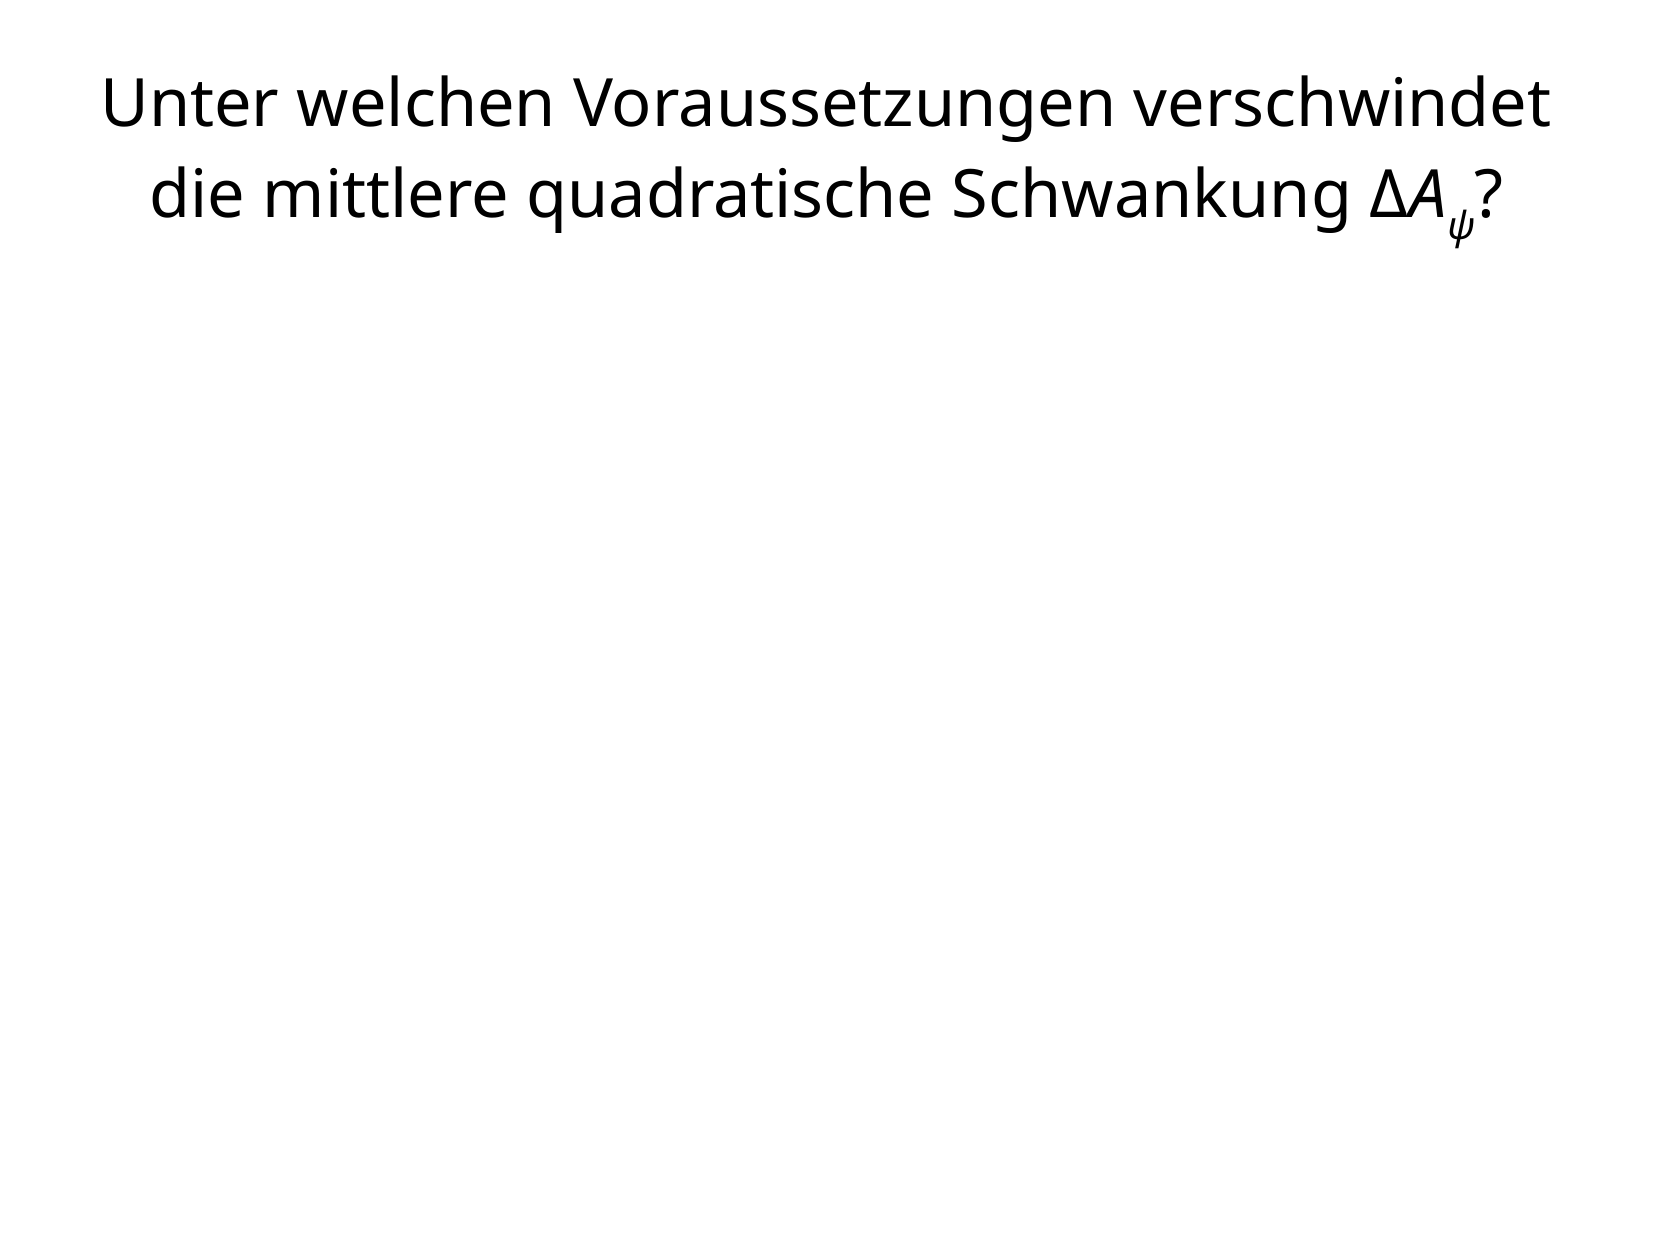

# Unter welchen Voraussetzungen verschwindet die mittlere quadratische Schwankung ΔAψ?